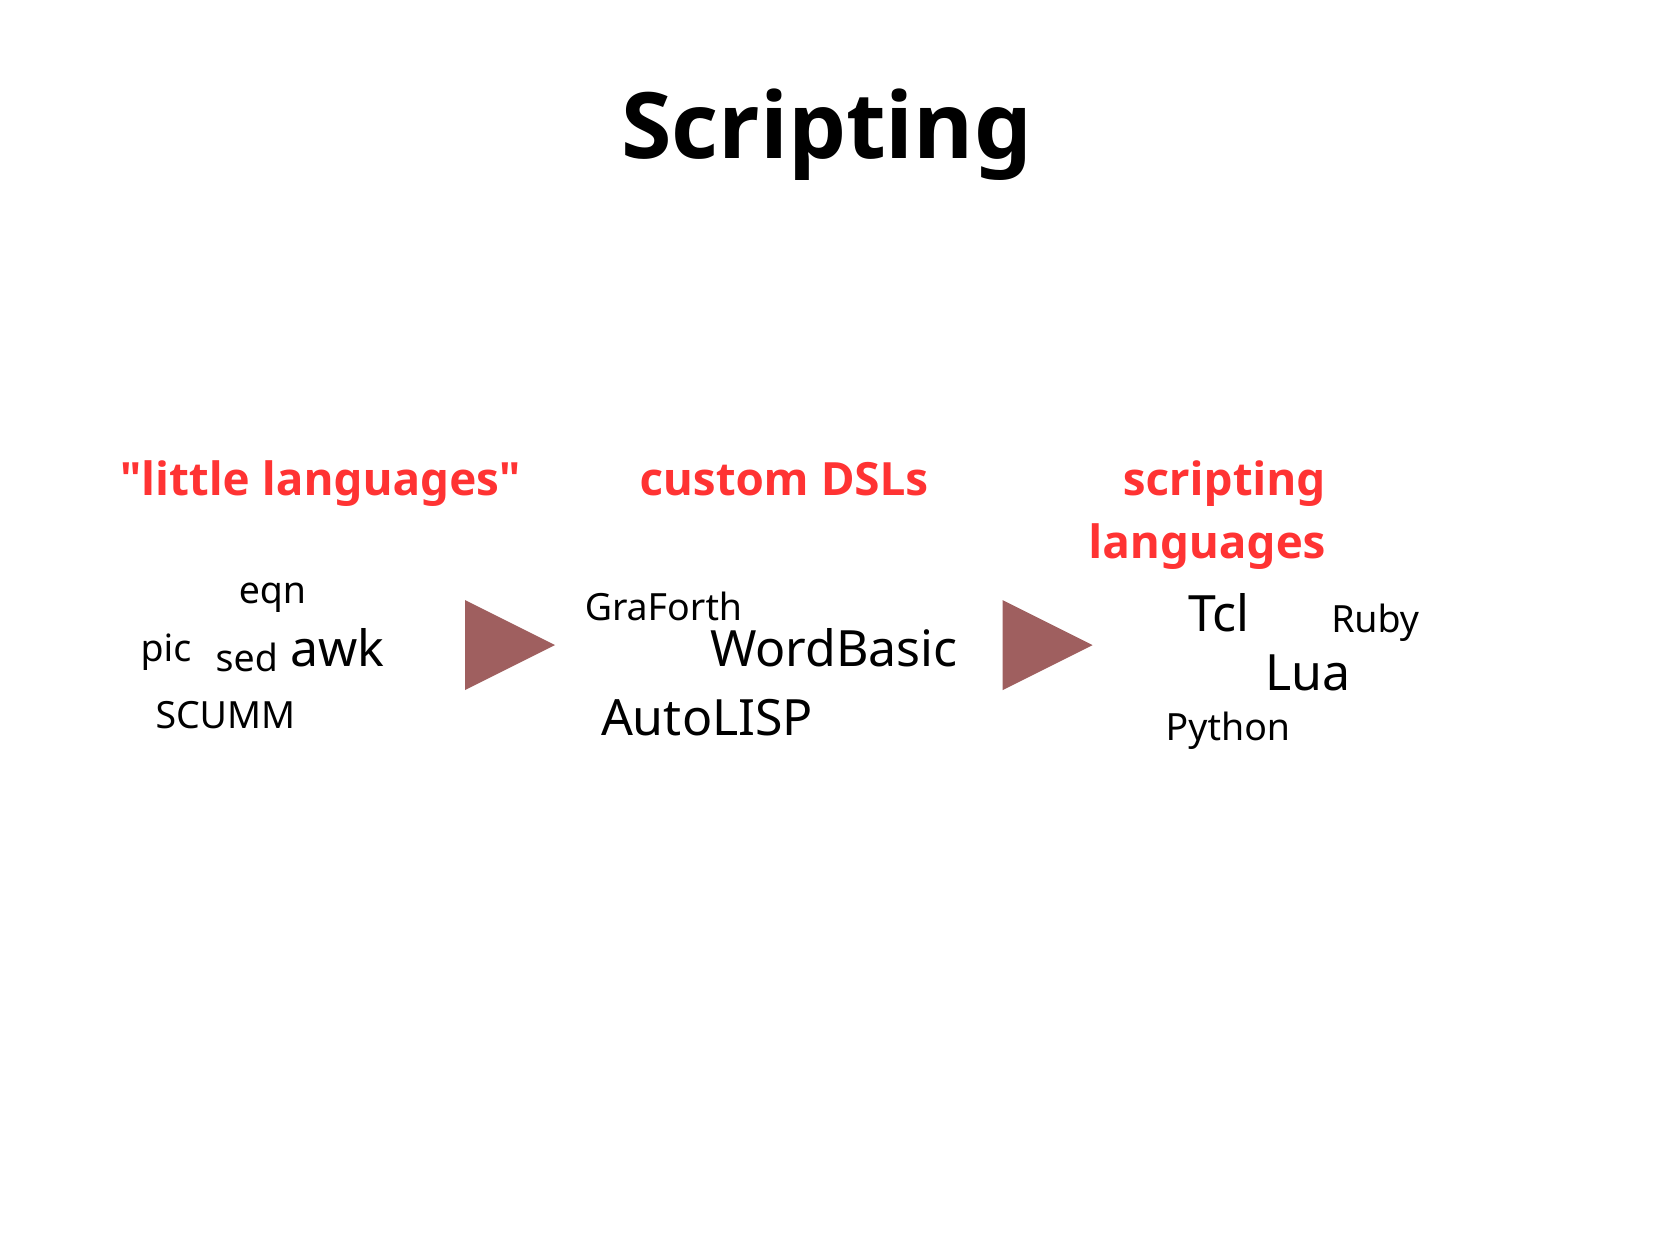

# Scripting
"little languages"
custom DSLs
scripting languages
eqn
Tcl
GraForth
Ruby
awk
WordBasic
pic
sed
Lua
AutoLISP
SCUMM
Python